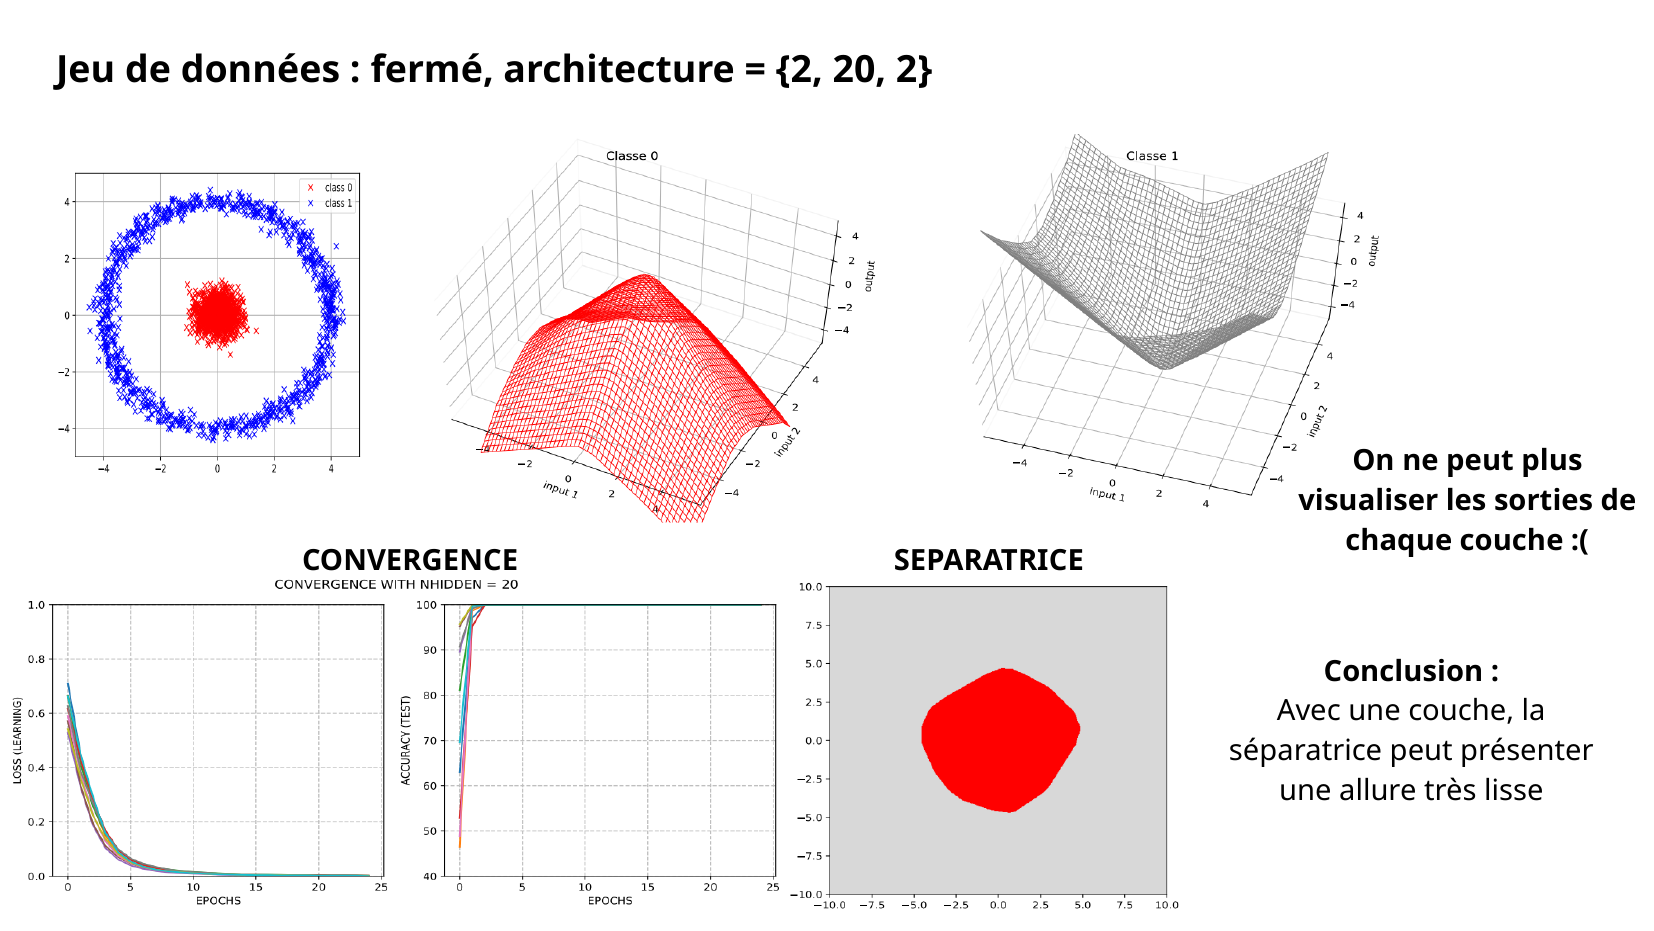

Jeu de données : fermé, architecture = {2, 20, 2}
On ne peut plus visualiser les sorties de chaque couche :(
CONVERGENCE
SEPARATRICE
Conclusion :
Avec une couche, la séparatrice peut présenter une allure très lisse